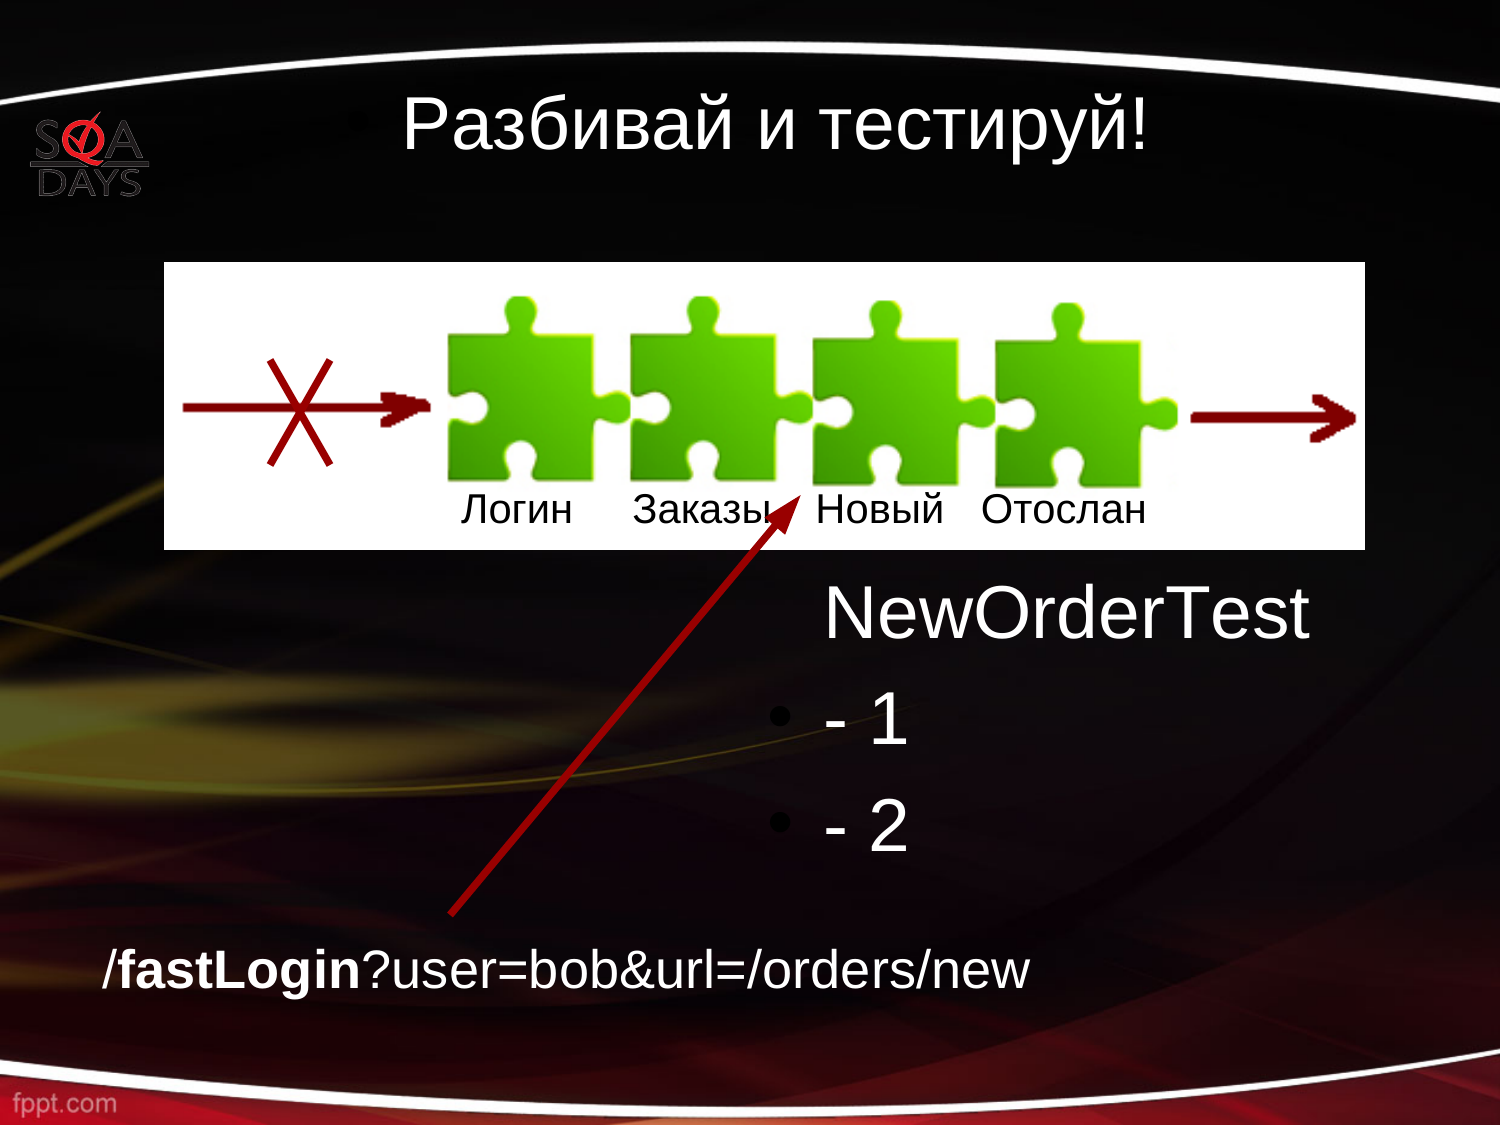

Разбивай и тестируй!
Логин
Заказы
Новый
Отослан
# NewOrderTest
- 1
- 2
/fastLogin?user=bob&url=/orders/new